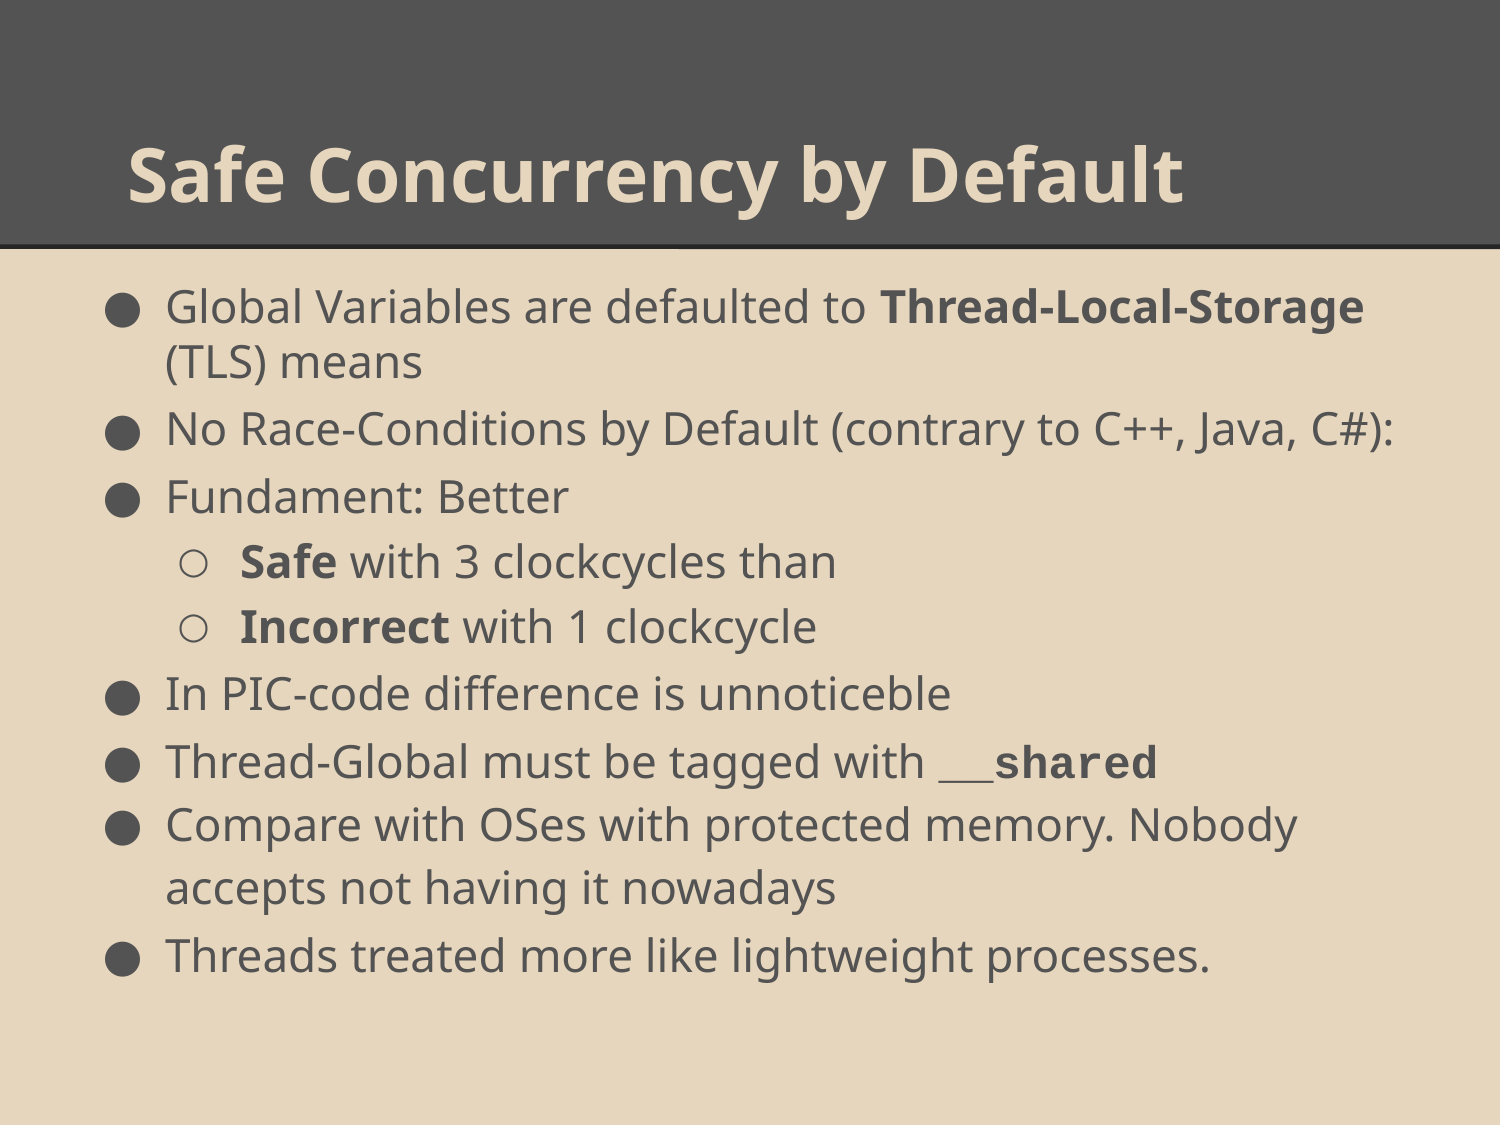

# Safe Concurrency by Default
Global Variables are defaulted to Thread-Local-Storage (TLS) means
No Race-Conditions by Default (contrary to C++, Java, C#):
Fundament: Better
Safe with 3 clockcycles than
Incorrect with 1 clockcycle
In PIC-code difference is unnoticeble
Thread-Global must be tagged with __shared
Compare with OSes with protected memory. Nobody accepts not having it nowadays
Threads treated more like lightweight processes.